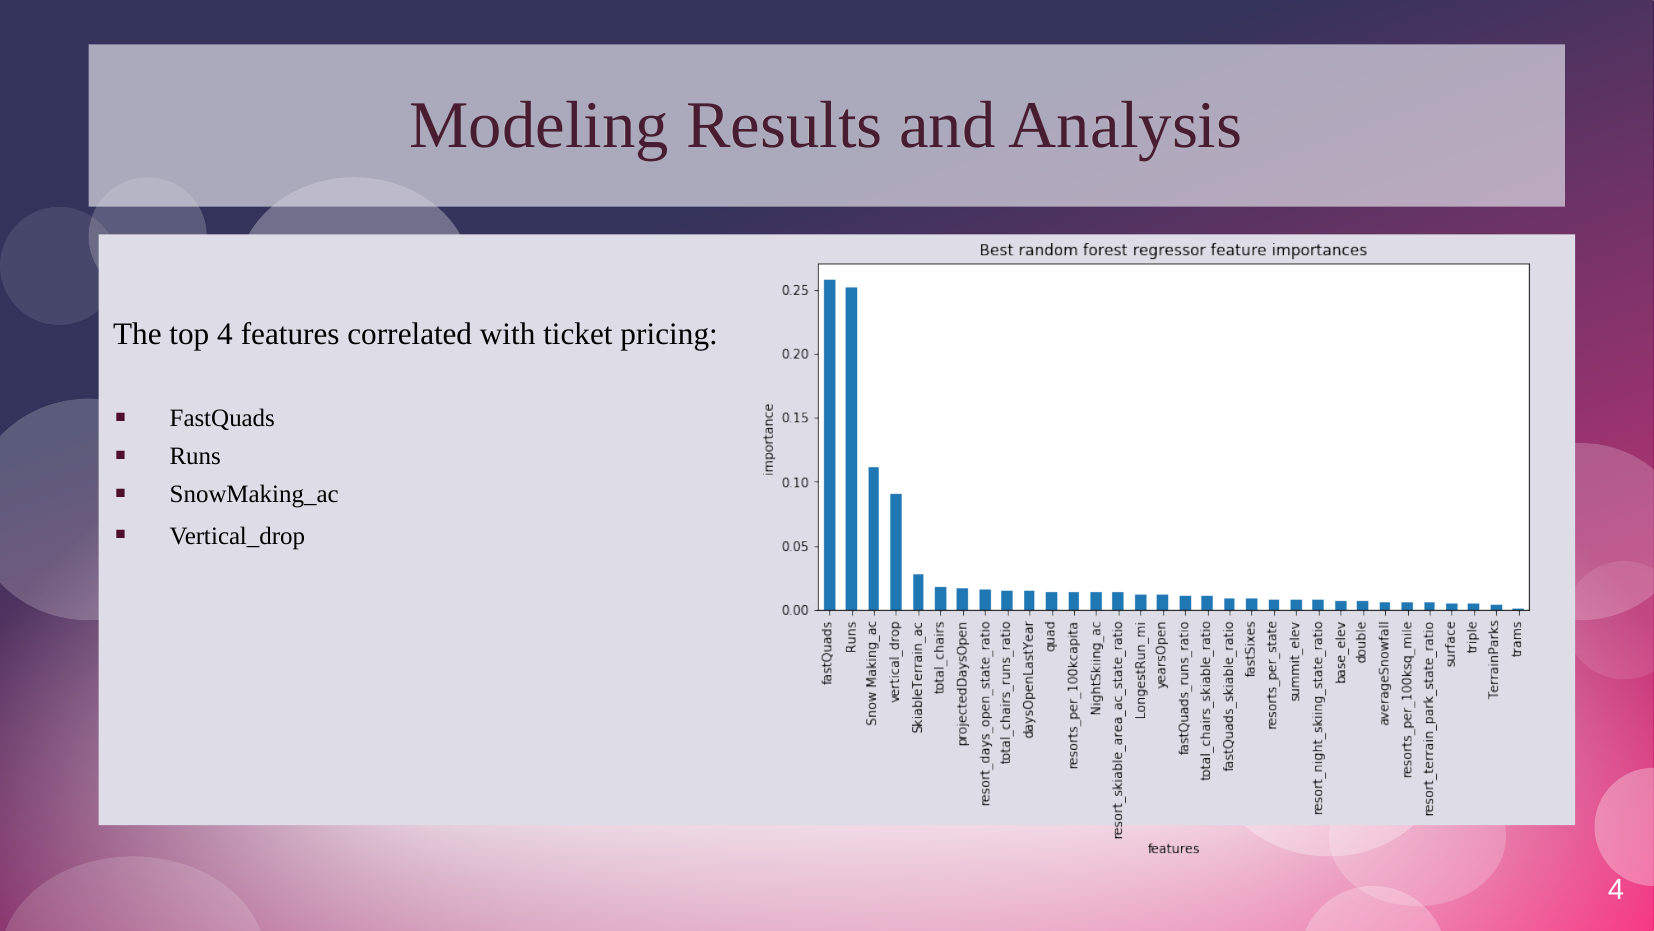

# Modeling Results and Analysis
 The top 4 features correlated with ticket pricing:
FastQuads
Runs
SnowMaking_ac
Vertical_drop